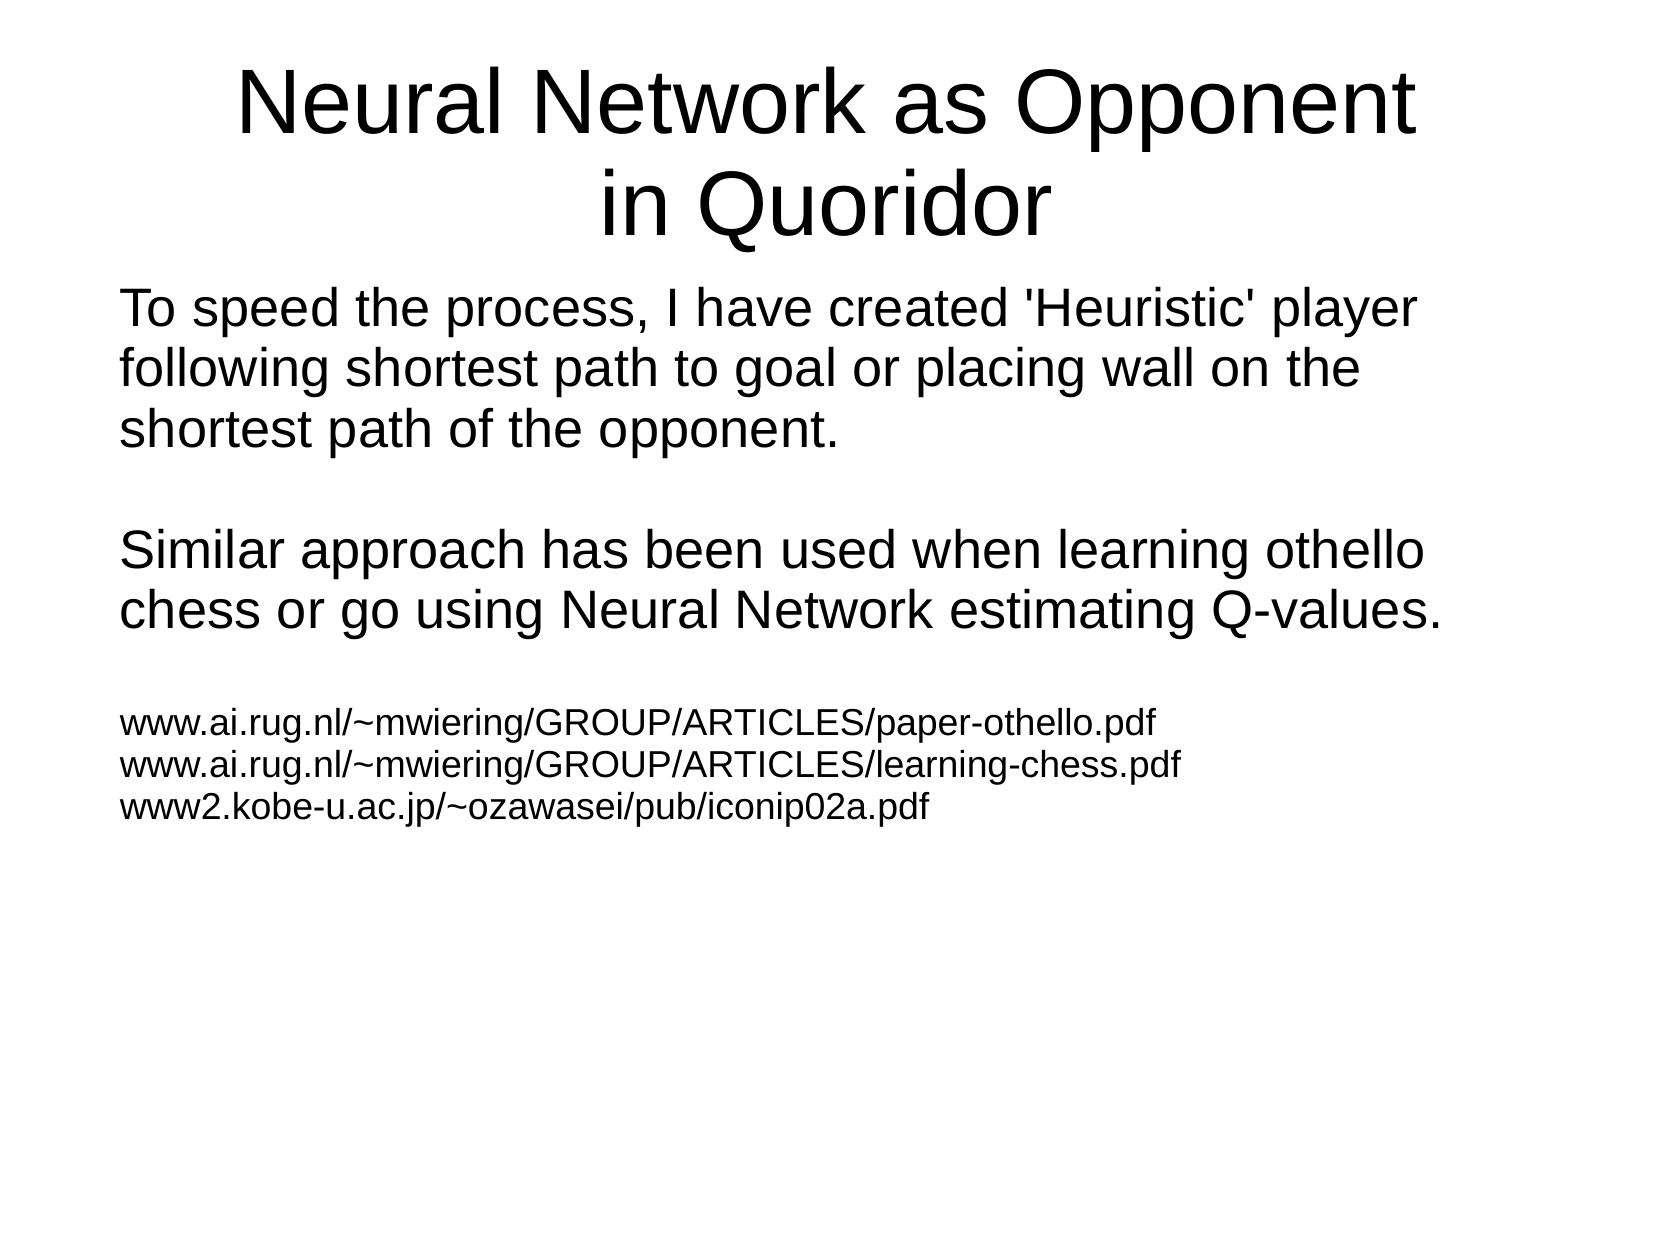

# Neural Network as Opponent in Quoridor
To speed the process, I have created 'Heuristic' player following shortest path to goal or placing wall on the shortest path of the opponent.
Similar approach has been used when learning othello chess or go using Neural Network estimating Q-values.
www.ai.rug.nl/~mwiering/GROUP/ARTICLES/paper-othello.pdf
www.ai.rug.nl/~mwiering/GROUP/ARTICLES/learning-chess.pdf
www2.kobe-u.ac.jp/~ozawasei/pub/iconip02a.pdf